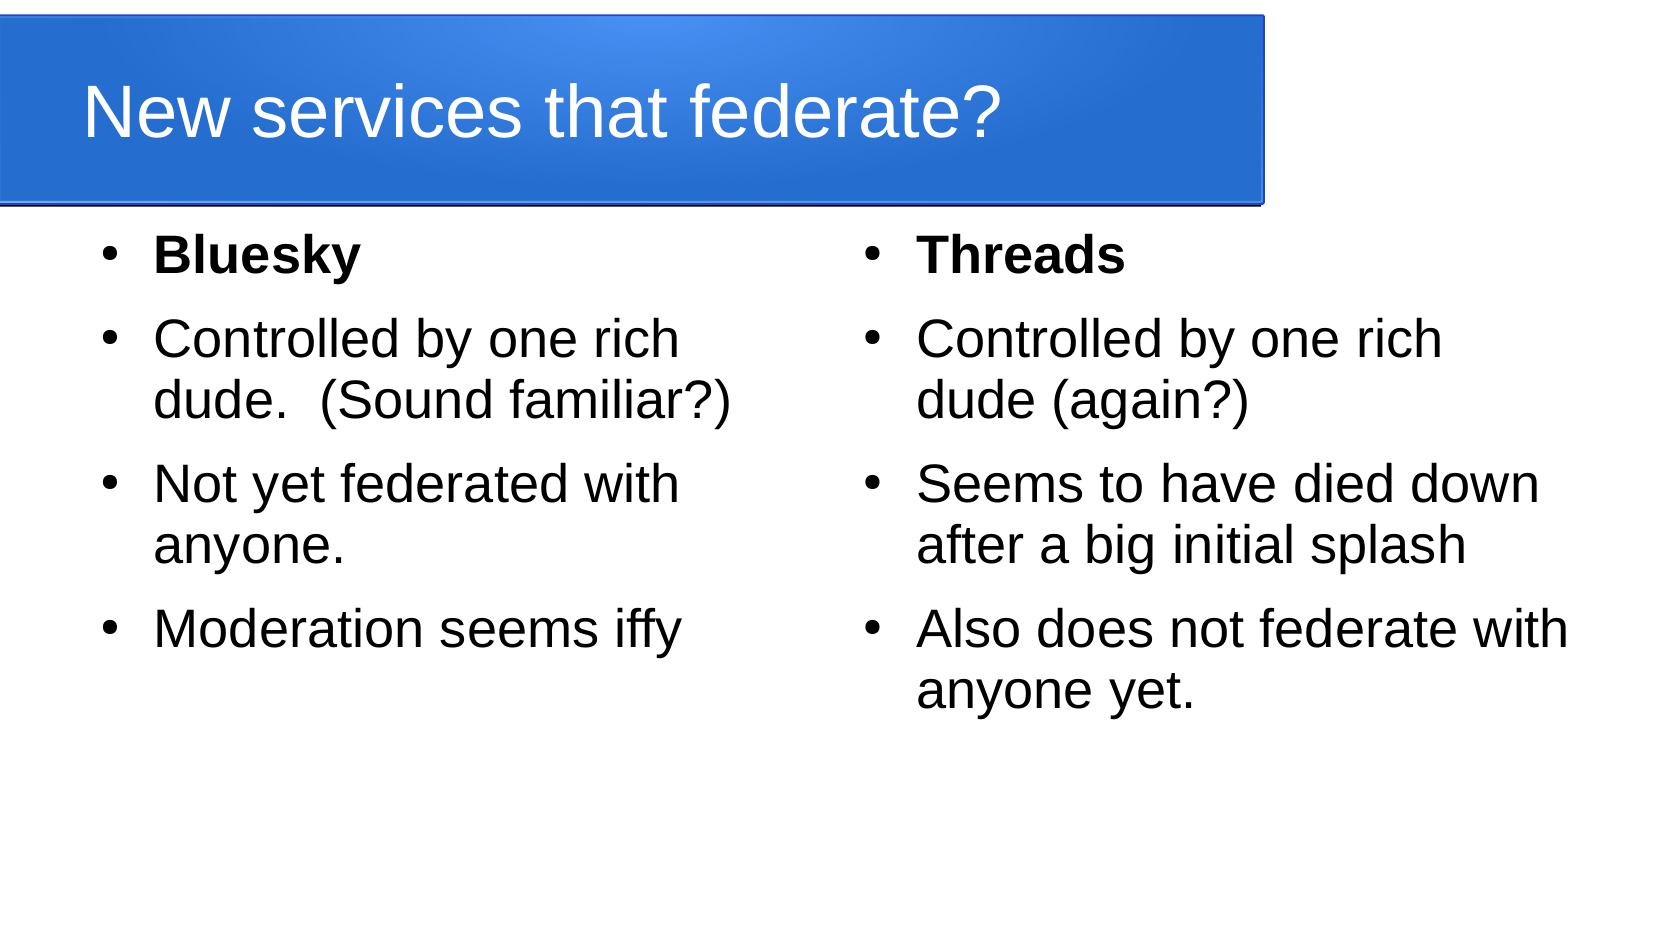

# New services that federate?
Bluesky
Controlled by one rich dude. (Sound familiar?)
Not yet federated with anyone.
Moderation seems iffy
Threads
Controlled by one rich dude (again?)
Seems to have died down after a big initial splash
Also does not federate with anyone yet.